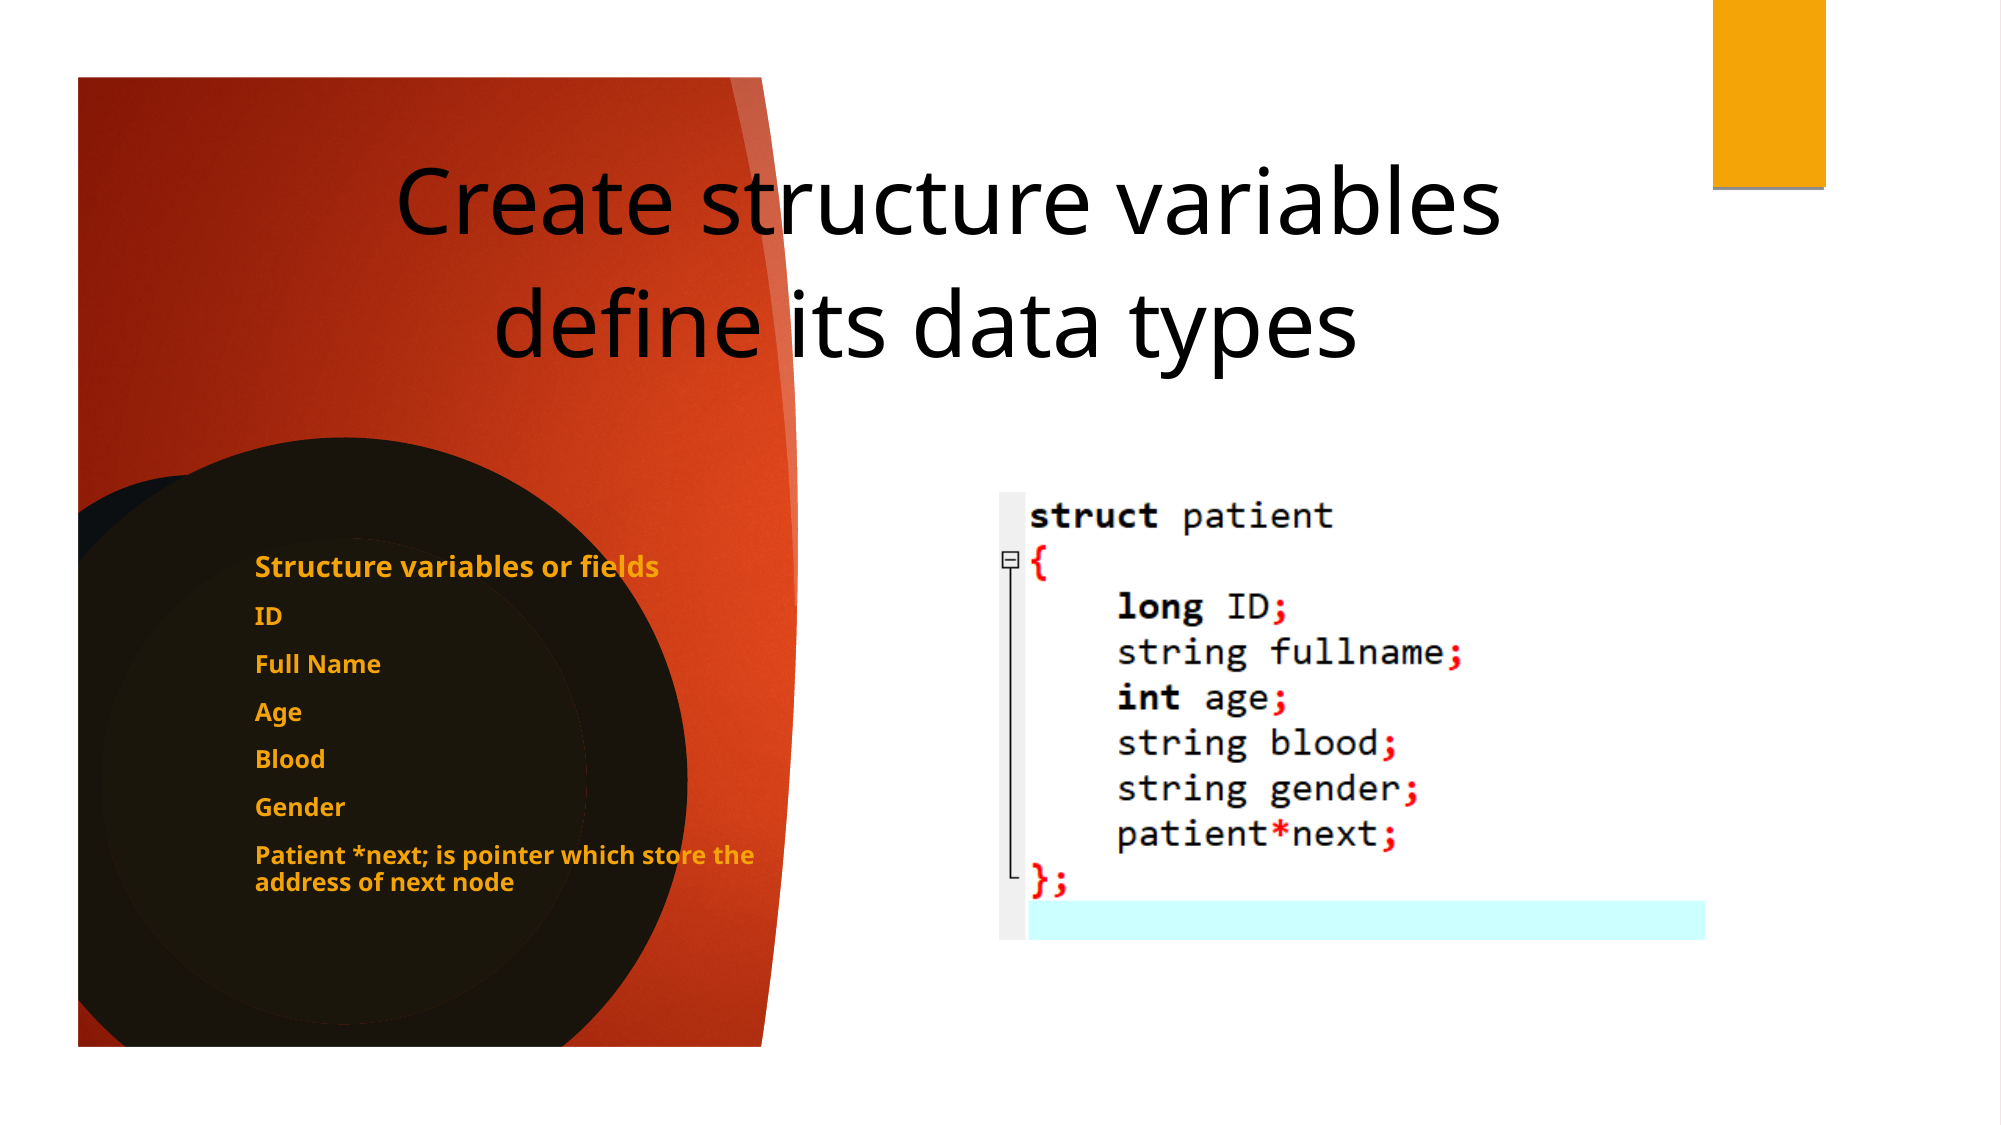

Create structure variables
# define its data types
Structure variables or fields
ID
Full Name
Age
Blood
Gender
Patient *next; is pointer which store the address of next node